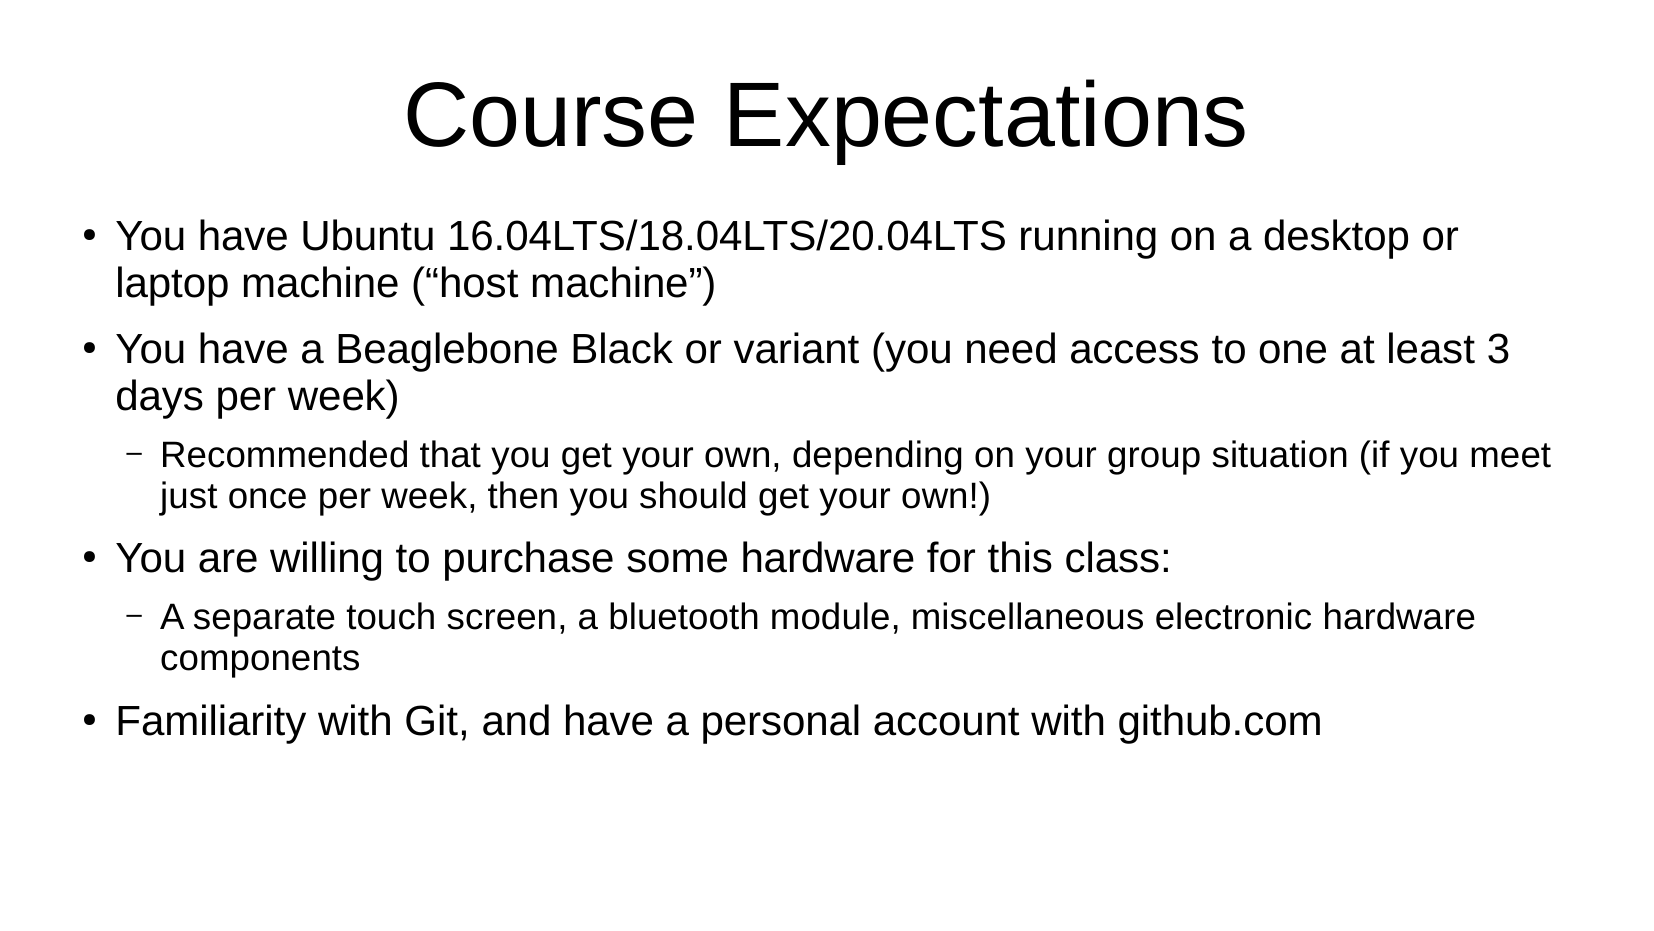

# Course Expectations
You have Ubuntu 16.04LTS/18.04LTS/20.04LTS running on a desktop or laptop machine (“host machine”)
You have a Beaglebone Black or variant (you need access to one at least 3 days per week)
Recommended that you get your own, depending on your group situation (if you meet just once per week, then you should get your own!)
You are willing to purchase some hardware for this class:
A separate touch screen, a bluetooth module, miscellaneous electronic hardware components
Familiarity with Git, and have a personal account with github.com